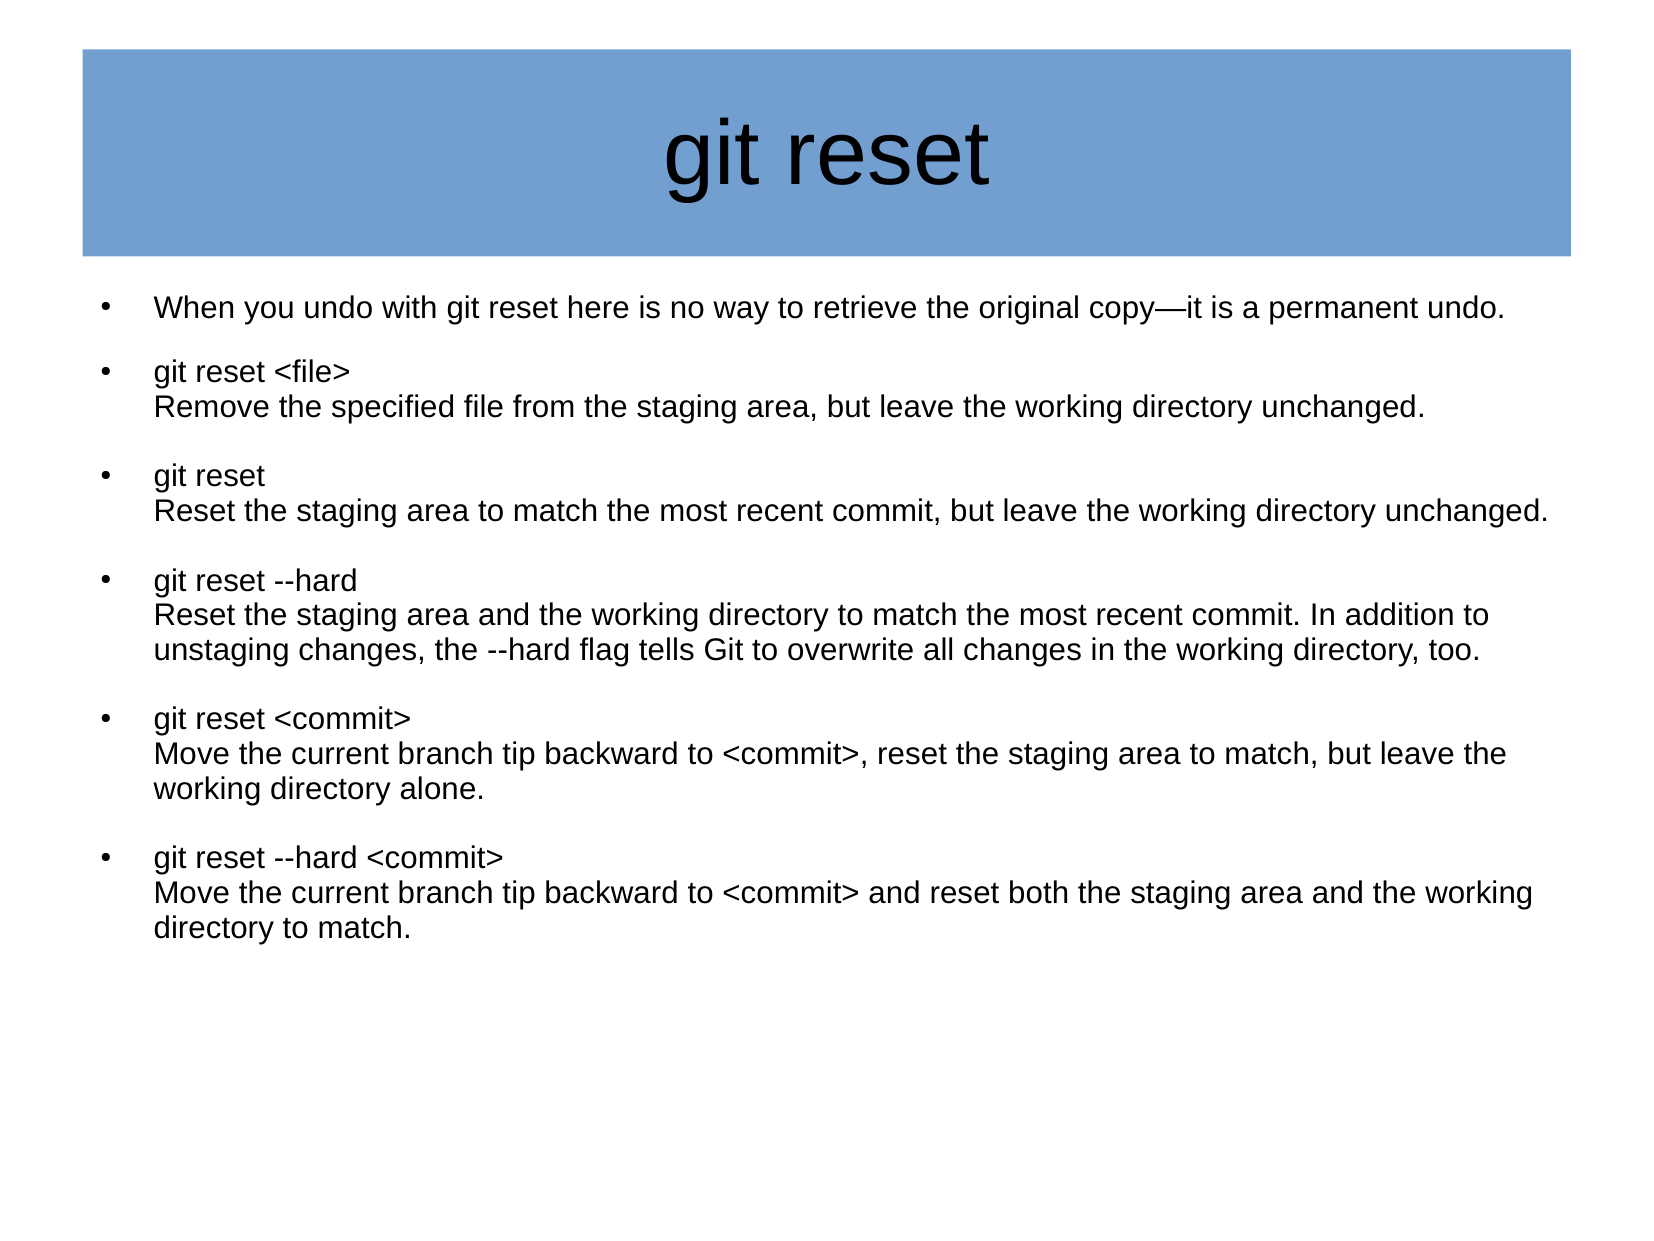

# git reset
When you undo with git reset here is no way to retrieve the original copy—it is a permanent undo.
git reset <file>
Remove the specified file from the staging area, but leave the working directory unchanged.
git reset
Reset the staging area to match the most recent commit, but leave the working directory unchanged.
git reset --hard
Reset the staging area and the working directory to match the most recent commit. In addition to unstaging changes, the --hard flag tells Git to overwrite all changes in the working directory, too.
git reset <commit>
Move the current branch tip backward to <commit>, reset the staging area to match, but leave the working directory alone.
git reset --hard <commit>
Move the current branch tip backward to <commit> and reset both the staging area and the working directory to match.